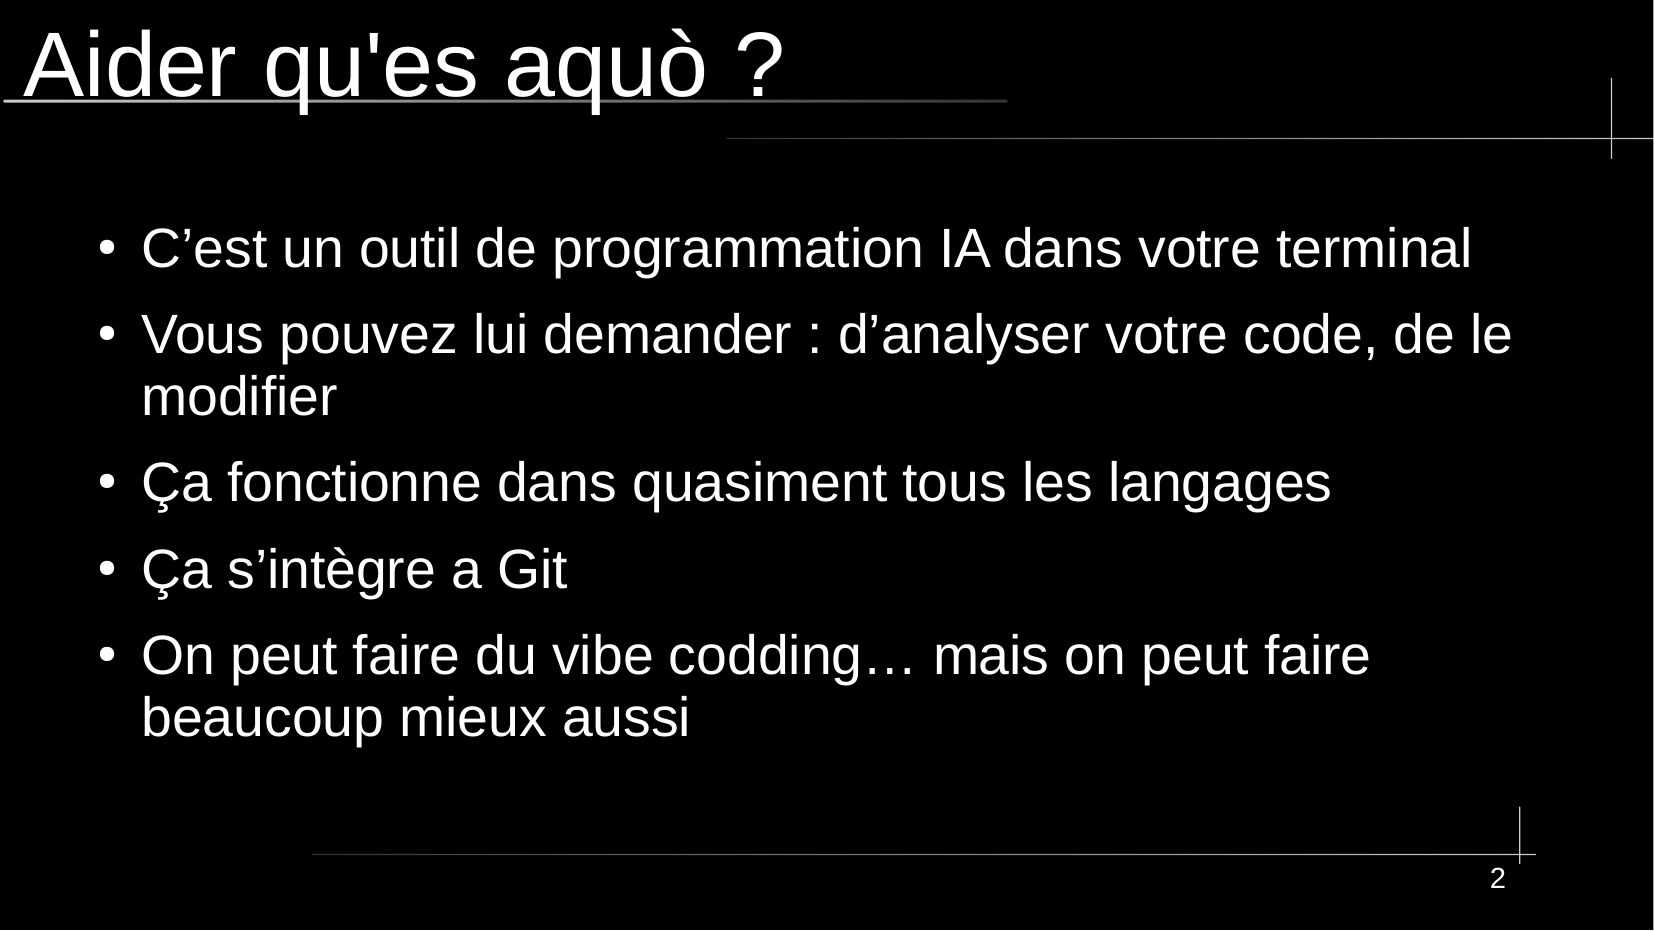

# Aider qu'es aquò ?
C’est un outil de programmation IA dans votre terminal
Vous pouvez lui demander : d’analyser votre code, de le modifier
Ça fonctionne dans quasiment tous les langages
Ça s’intègre a Git
On peut faire du vibe codding… mais on peut faire beaucoup mieux aussi
2